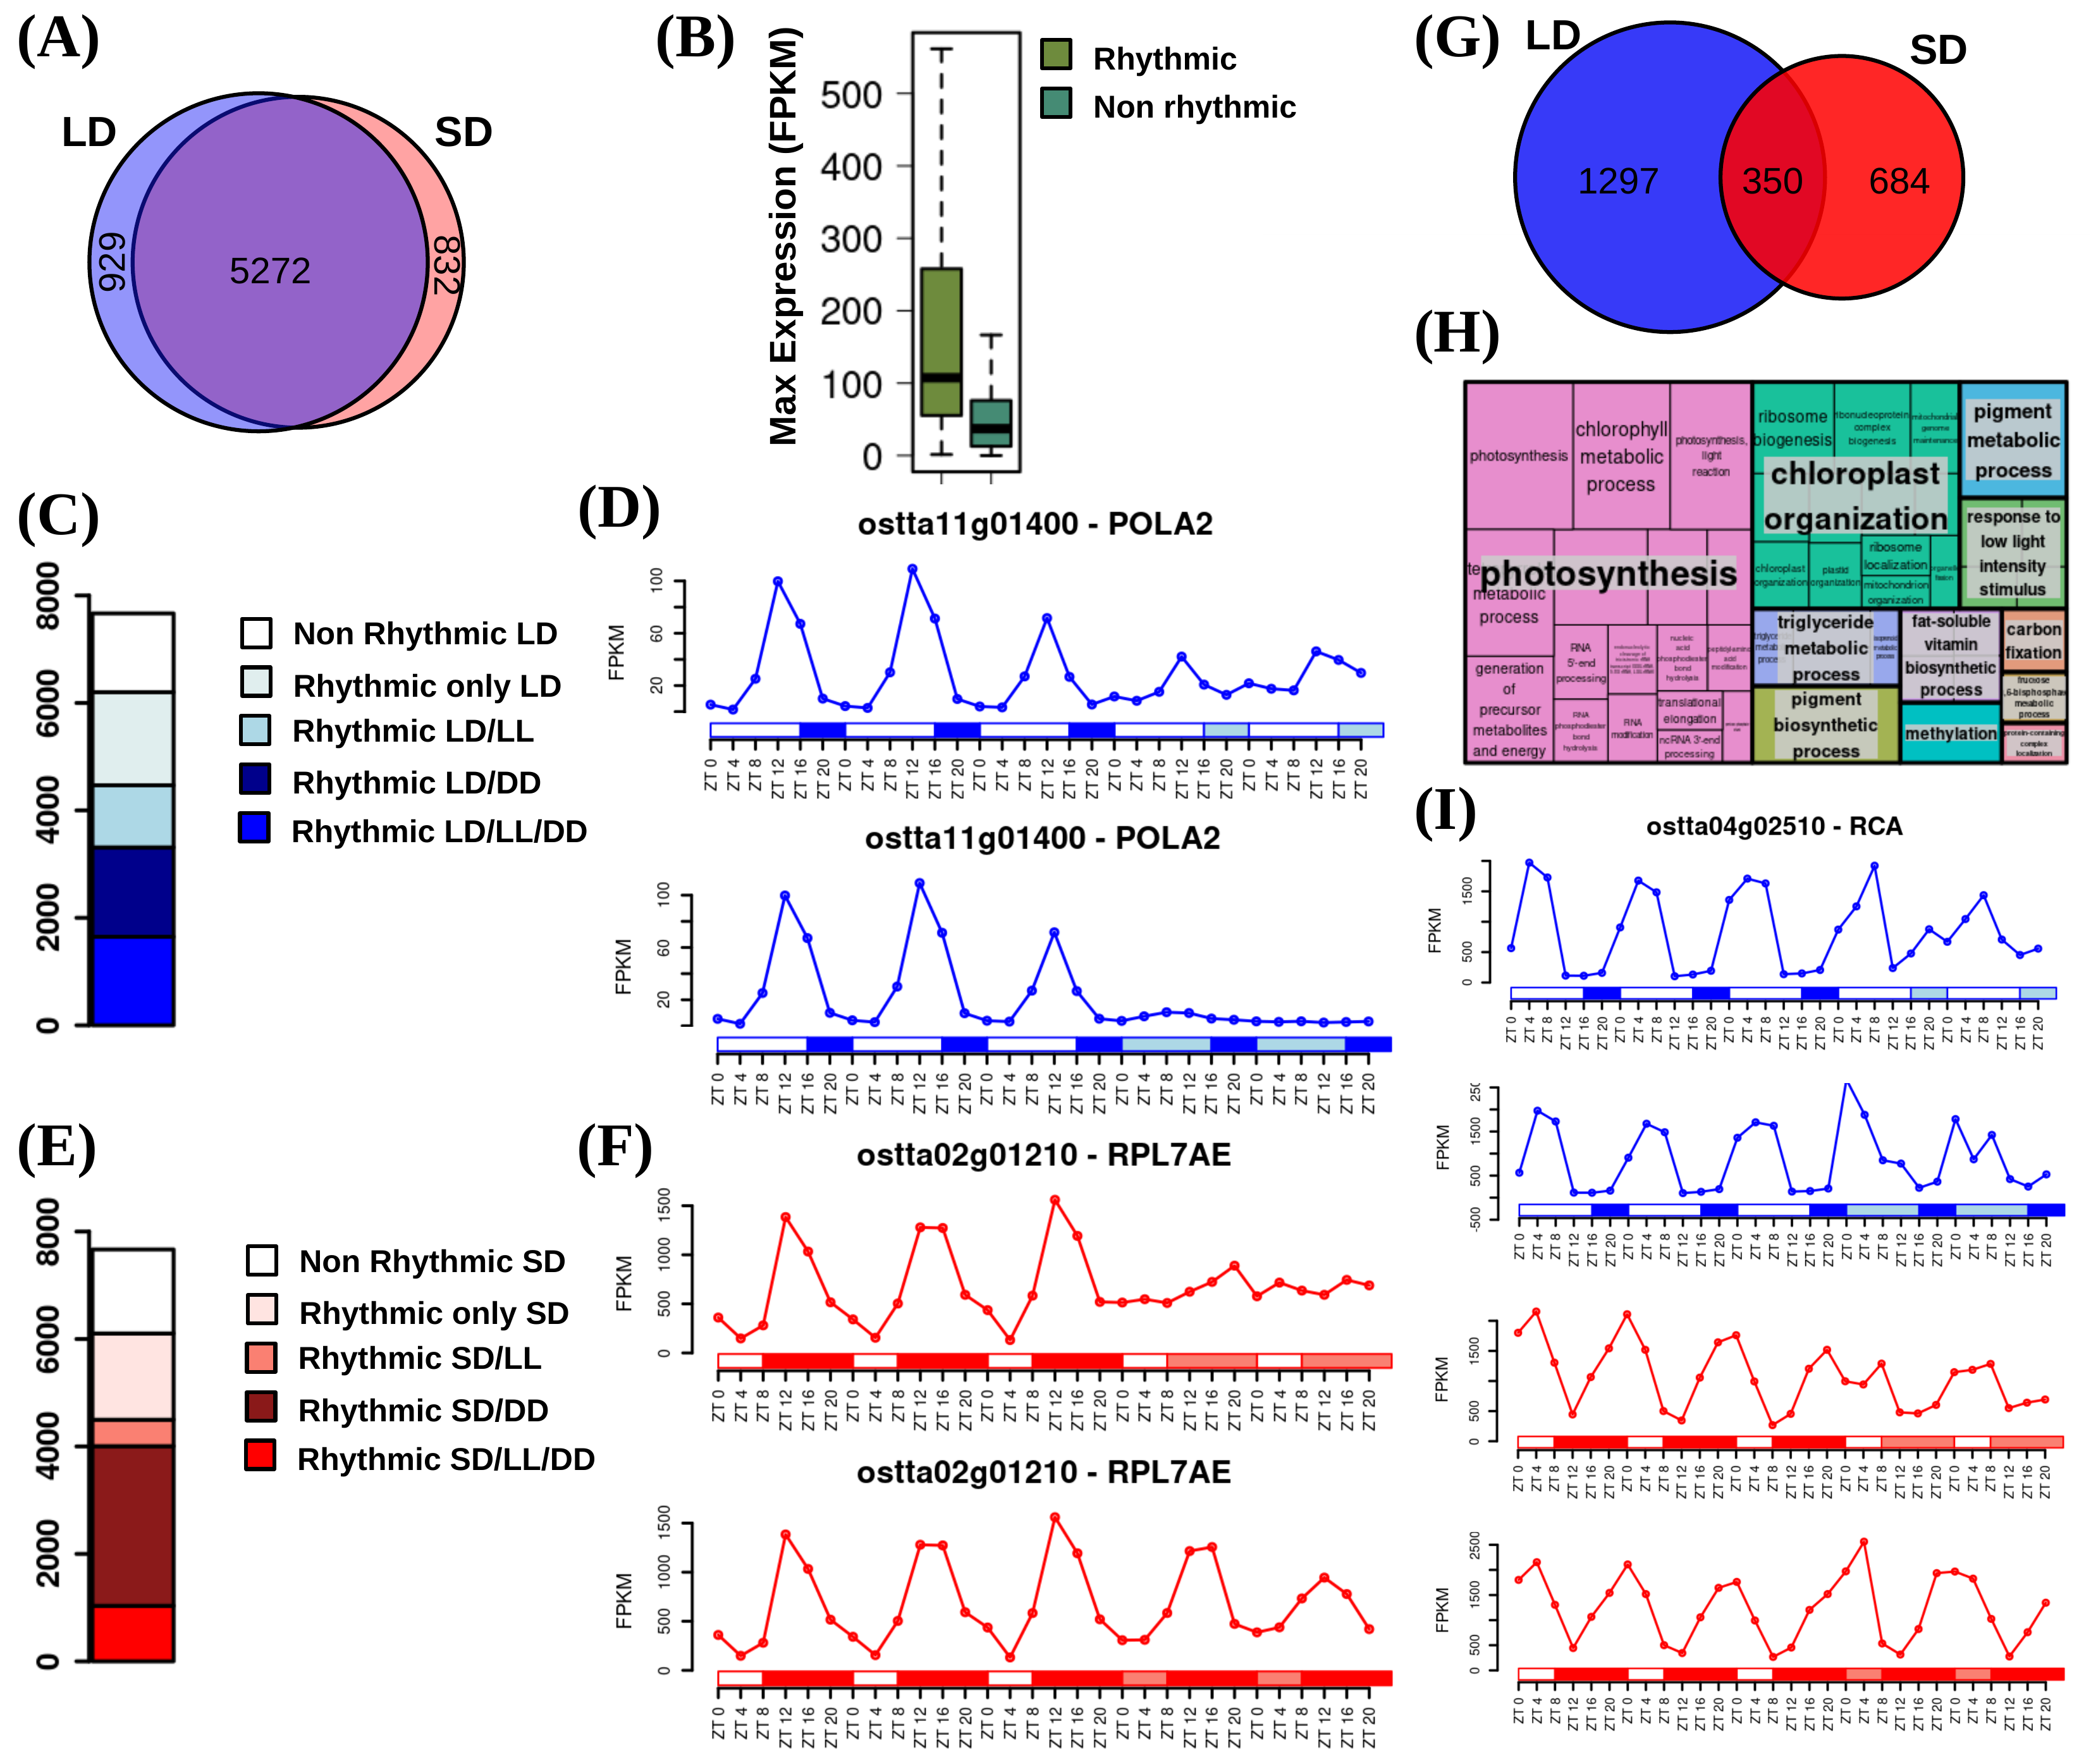

(A)
 (B)
 (G)
LD
SD
Rhythmic
Non rhythmic
LD
SD
1297
350
684
Max Expression (FPKM)
929
5272
832
 (H)
 (D)
 (C)
Non Rhythmic LD
Rhythmic only LD
Rhythmic LD/LL
Rhythmic LD/DD
 (I)
Rhythmic LD/LL/DD
 (E)
 (F)
Non Rhythmic SD
Rhythmic only SD
Rhythmic SD/LL
Rhythmic SD/DD
Rhythmic SD/LL/DD